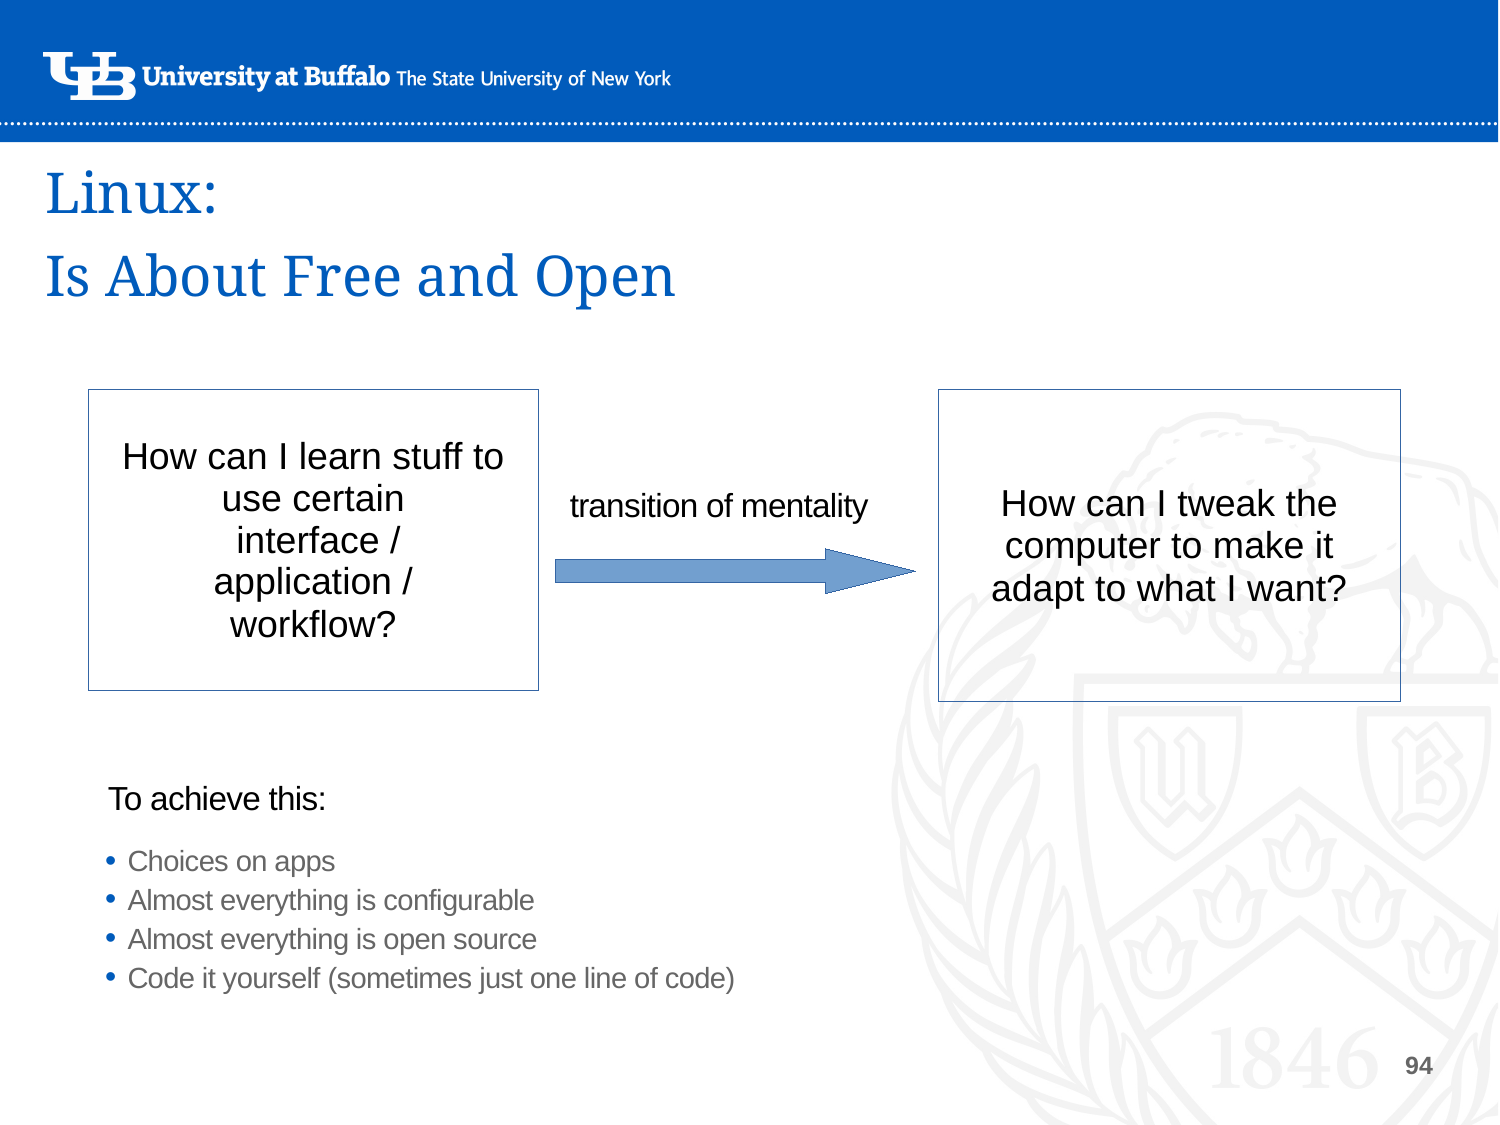

#
Linux:
Is About Free and Open
How can I learn stuff to use certain
 interface /
application /
workflow?
How can I tweak the computer to make it adapt to what I want?
transition of mentality
To achieve this:
Choices on apps
Almost everything is configurable
Almost everything is open source
Code it yourself (sometimes just one line of code)